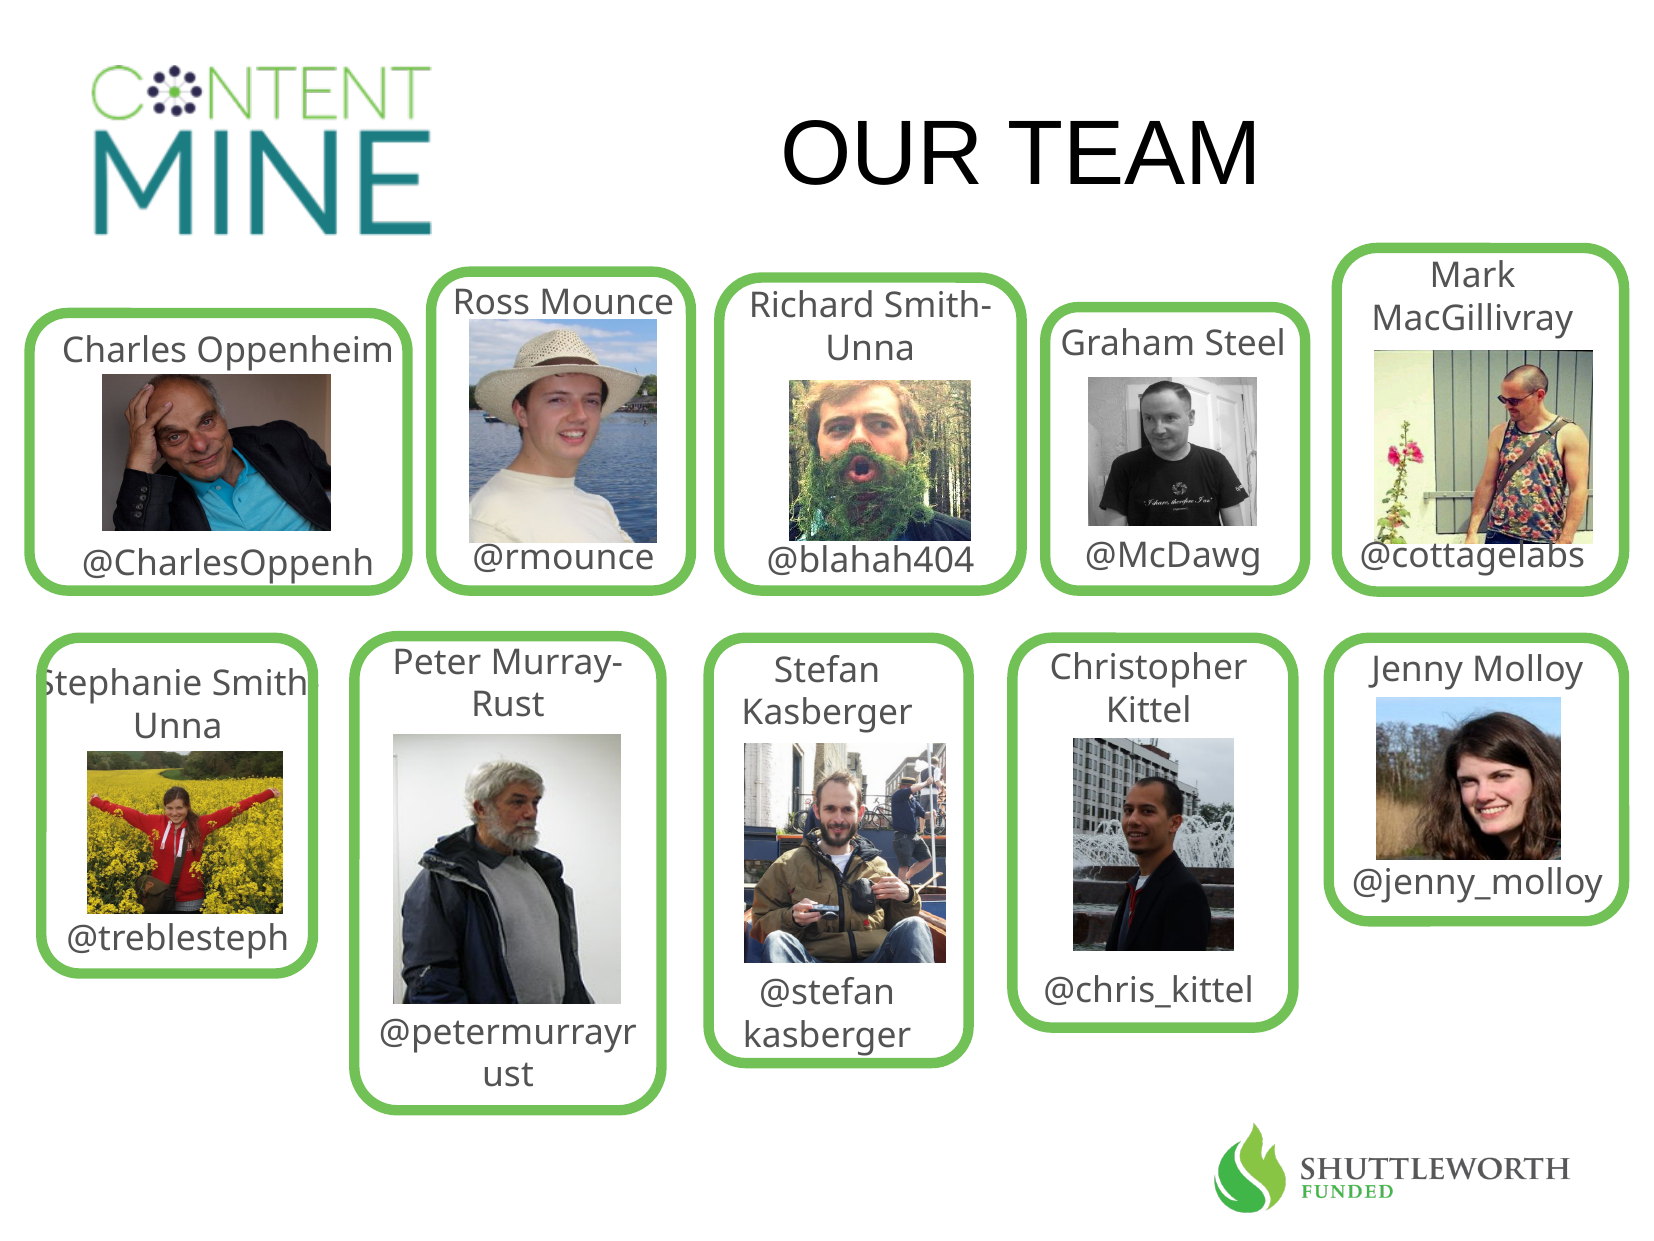

# OUR TEAM
Mark MacGillivray
@cottagelabs
Ross Mounce
@rmounce
Richard Smith-Unna
@blahah404
Charles Oppenheim
@CharlesOppenh
Graham Steel
@McDawg
Jenny Molloy
@jenny_molloy
Stephanie Smith-Unna
@treblesteph
Peter Murray-Rust
@petermurrayrust
Christopher Kittel
@chris_kittel
Stefan Kasberger
@stefan
kasberger